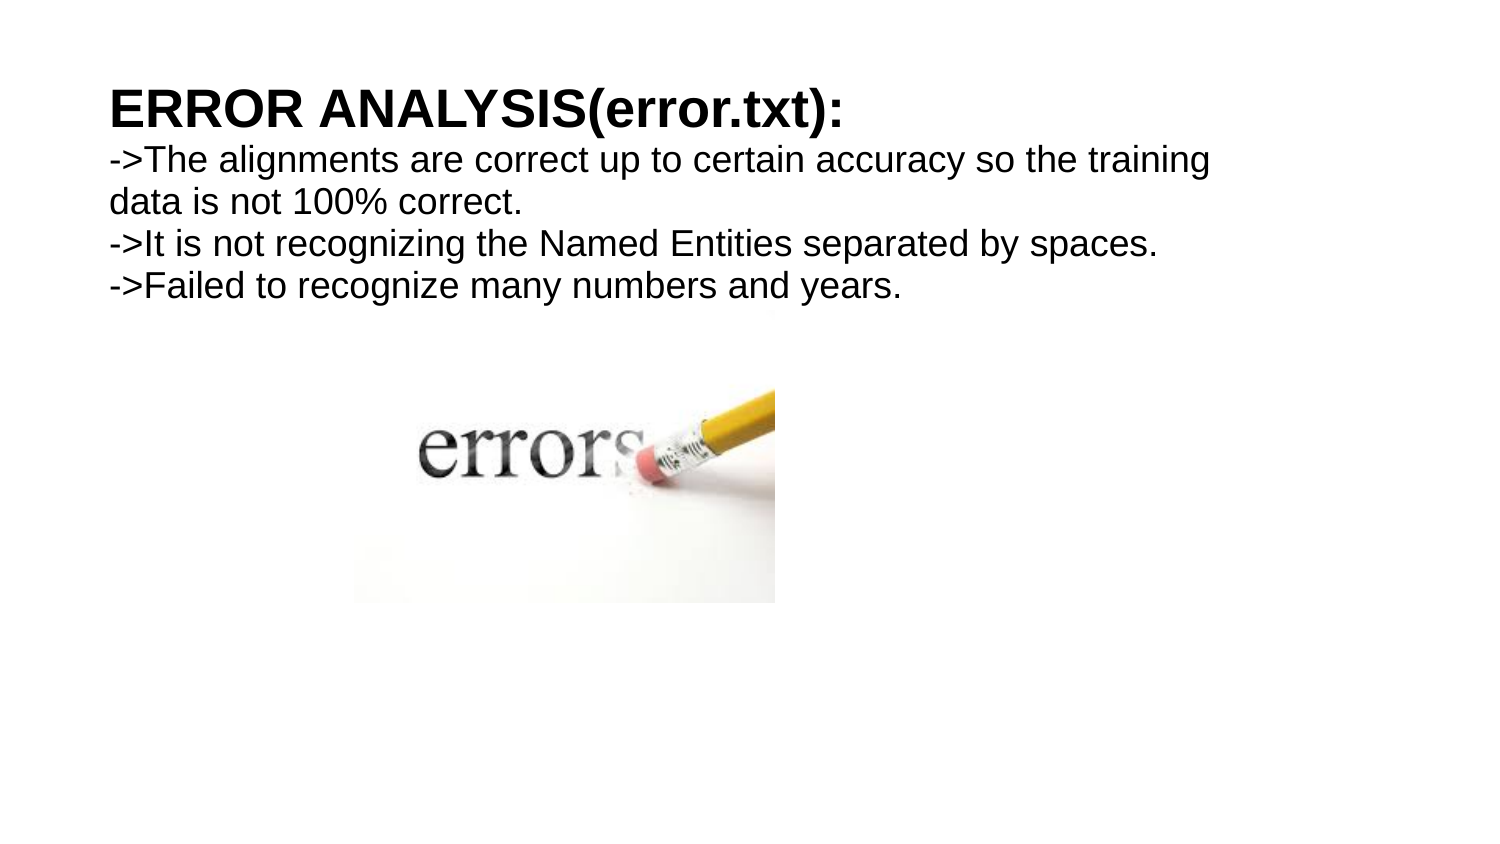

ERROR ANALYSIS(error.txt):
->The alignments are correct up to certain accuracy so the training data is not 100% correct.
->It is not recognizing the Named Entities separated by spaces.
->Failed to recognize many numbers and years.